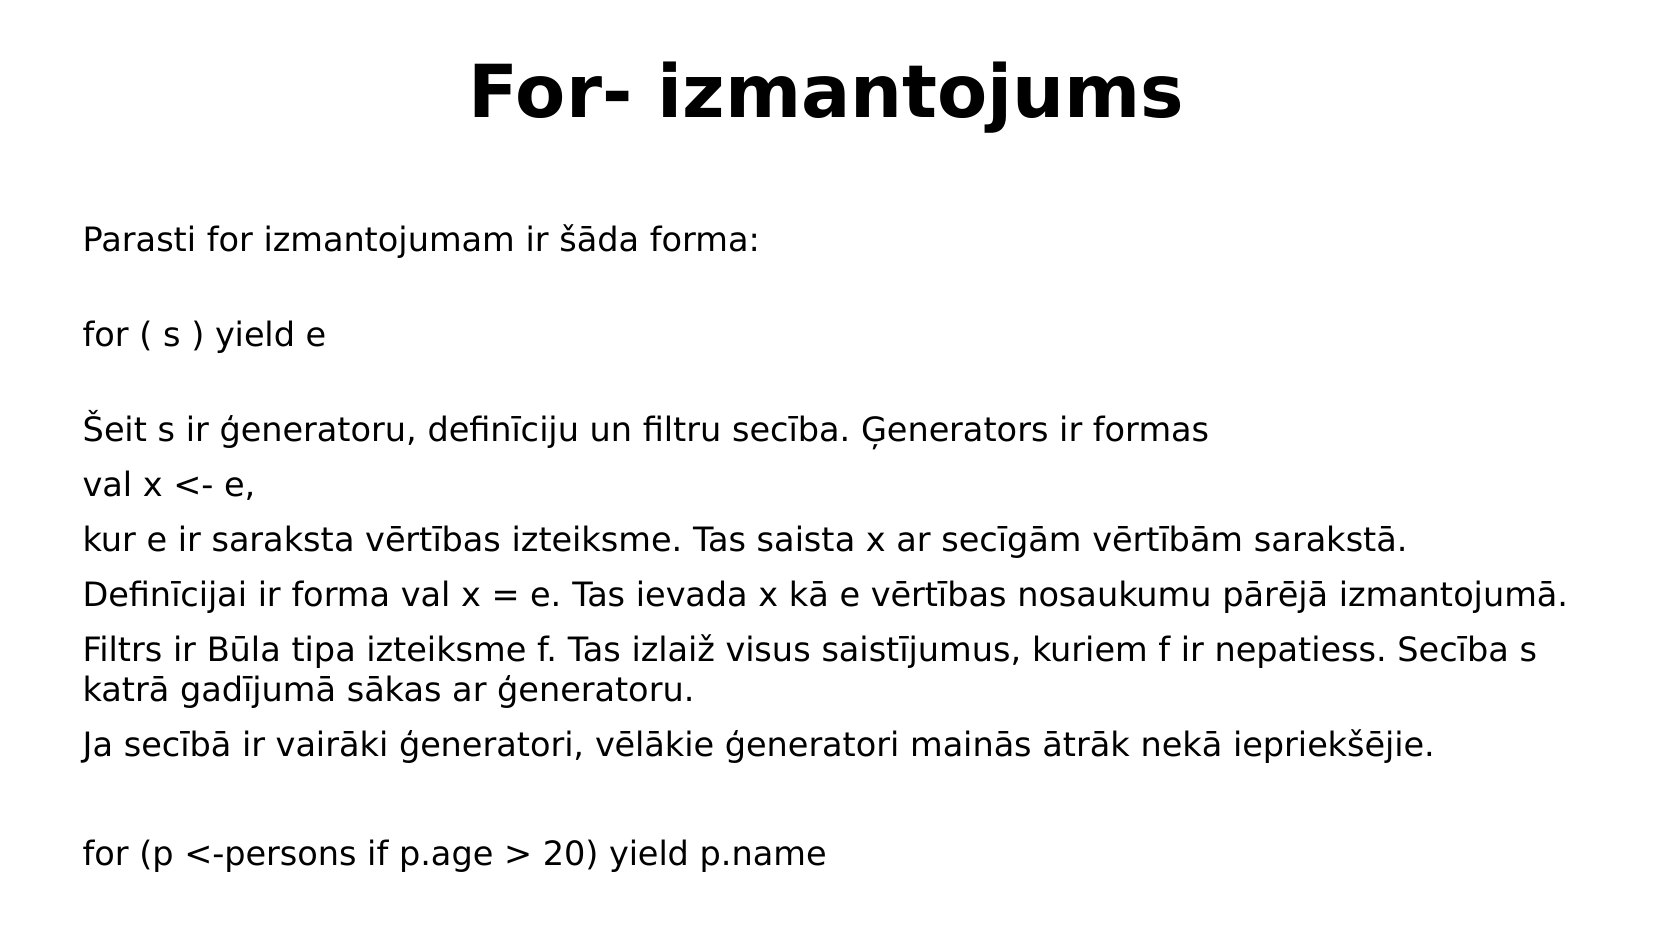

# For- izmantojums
Parasti for izmantojumam ir šāda forma:
for ( s ) yield e
Šeit s ir ģeneratoru, definīciju un filtru secība. Ģenerators ir formas
val x <- e,
kur e ir saraksta vērtības izteiksme. Tas saista x ar secīgām vērtībām sarakstā.
Definīcijai ir forma val x = e. Tas ievada x kā e vērtības nosaukumu pārējā izmantojumā.
Filtrs ir Būla tipa izteiksme f. Tas izlaiž visus saistījumus, kuriem f ir nepatiess. Secība s katrā gadījumā sākas ar ģeneratoru.
Ja secībā ir vairāki ģeneratori, vēlākie ģeneratori mainās ātrāk nekā iepriekšējie.
for (p <-persons if p.age > 20) yield p.name